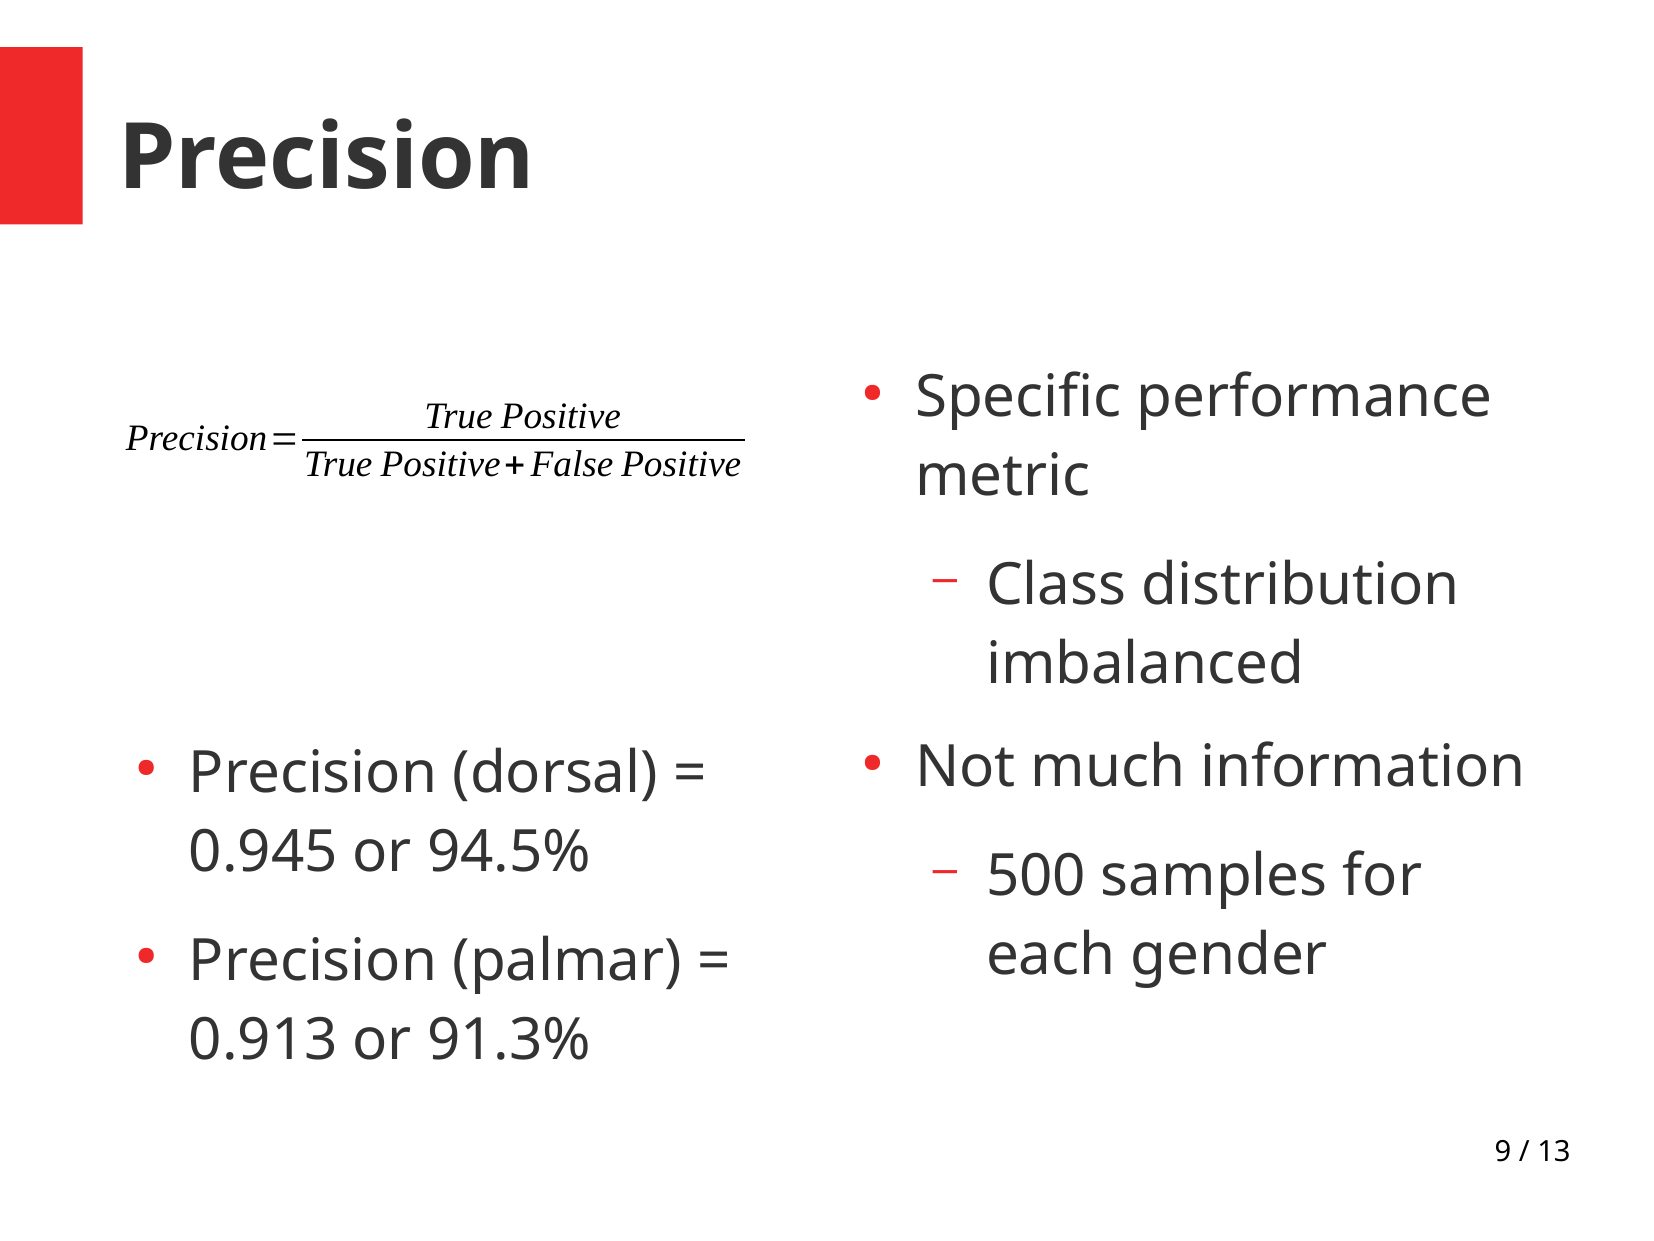

# Precision
Specific performance metric
Class distribution imbalanced
Not much information
500 samples for each gender
Precision (dorsal) = 0.945 or 94.5%
Precision (palmar) = 0.913 or 91.3%
9